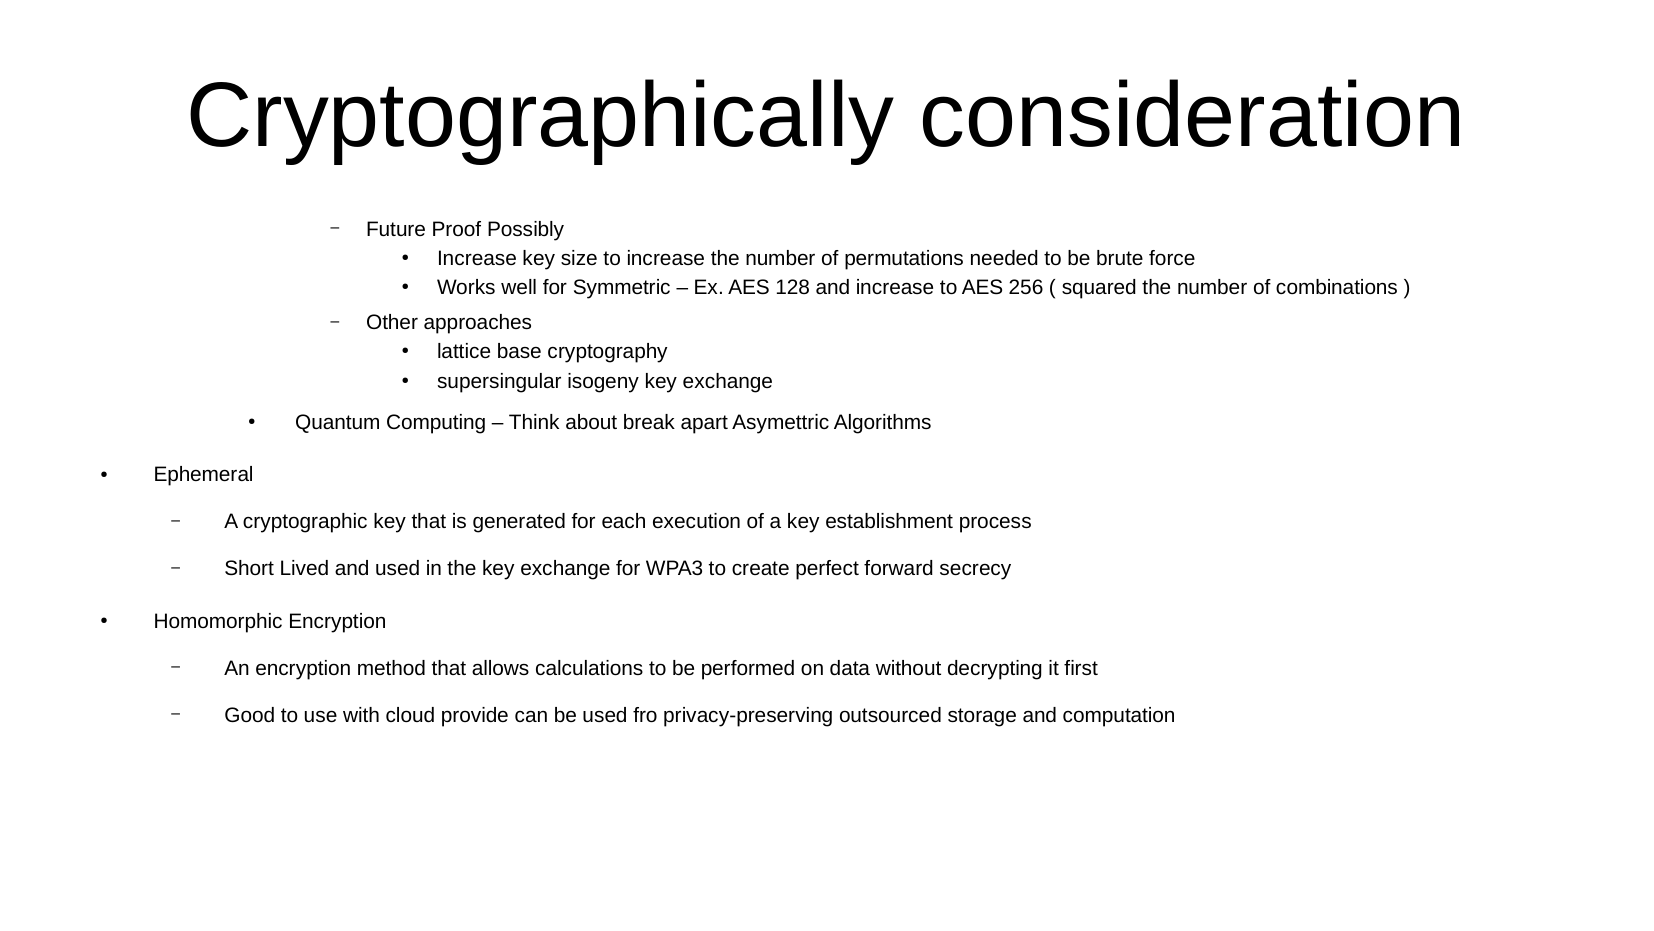

# Cryptographically consideration
Future Proof Possibly
Increase key size to increase the number of permutations needed to be brute force
Works well for Symmetric – Ex. AES 128 and increase to AES 256 ( squared the number of combinations )
Other approaches
lattice base cryptography
supersingular isogeny key exchange
Quantum Computing – Think about break apart Asymettric Algorithms
Ephemeral
A cryptographic key that is generated for each execution of a key establishment process
Short Lived and used in the key exchange for WPA3 to create perfect forward secrecy
Homomorphic Encryption
An encryption method that allows calculations to be performed on data without decrypting it first
Good to use with cloud provide can be used fro privacy-preserving outsourced storage and computation